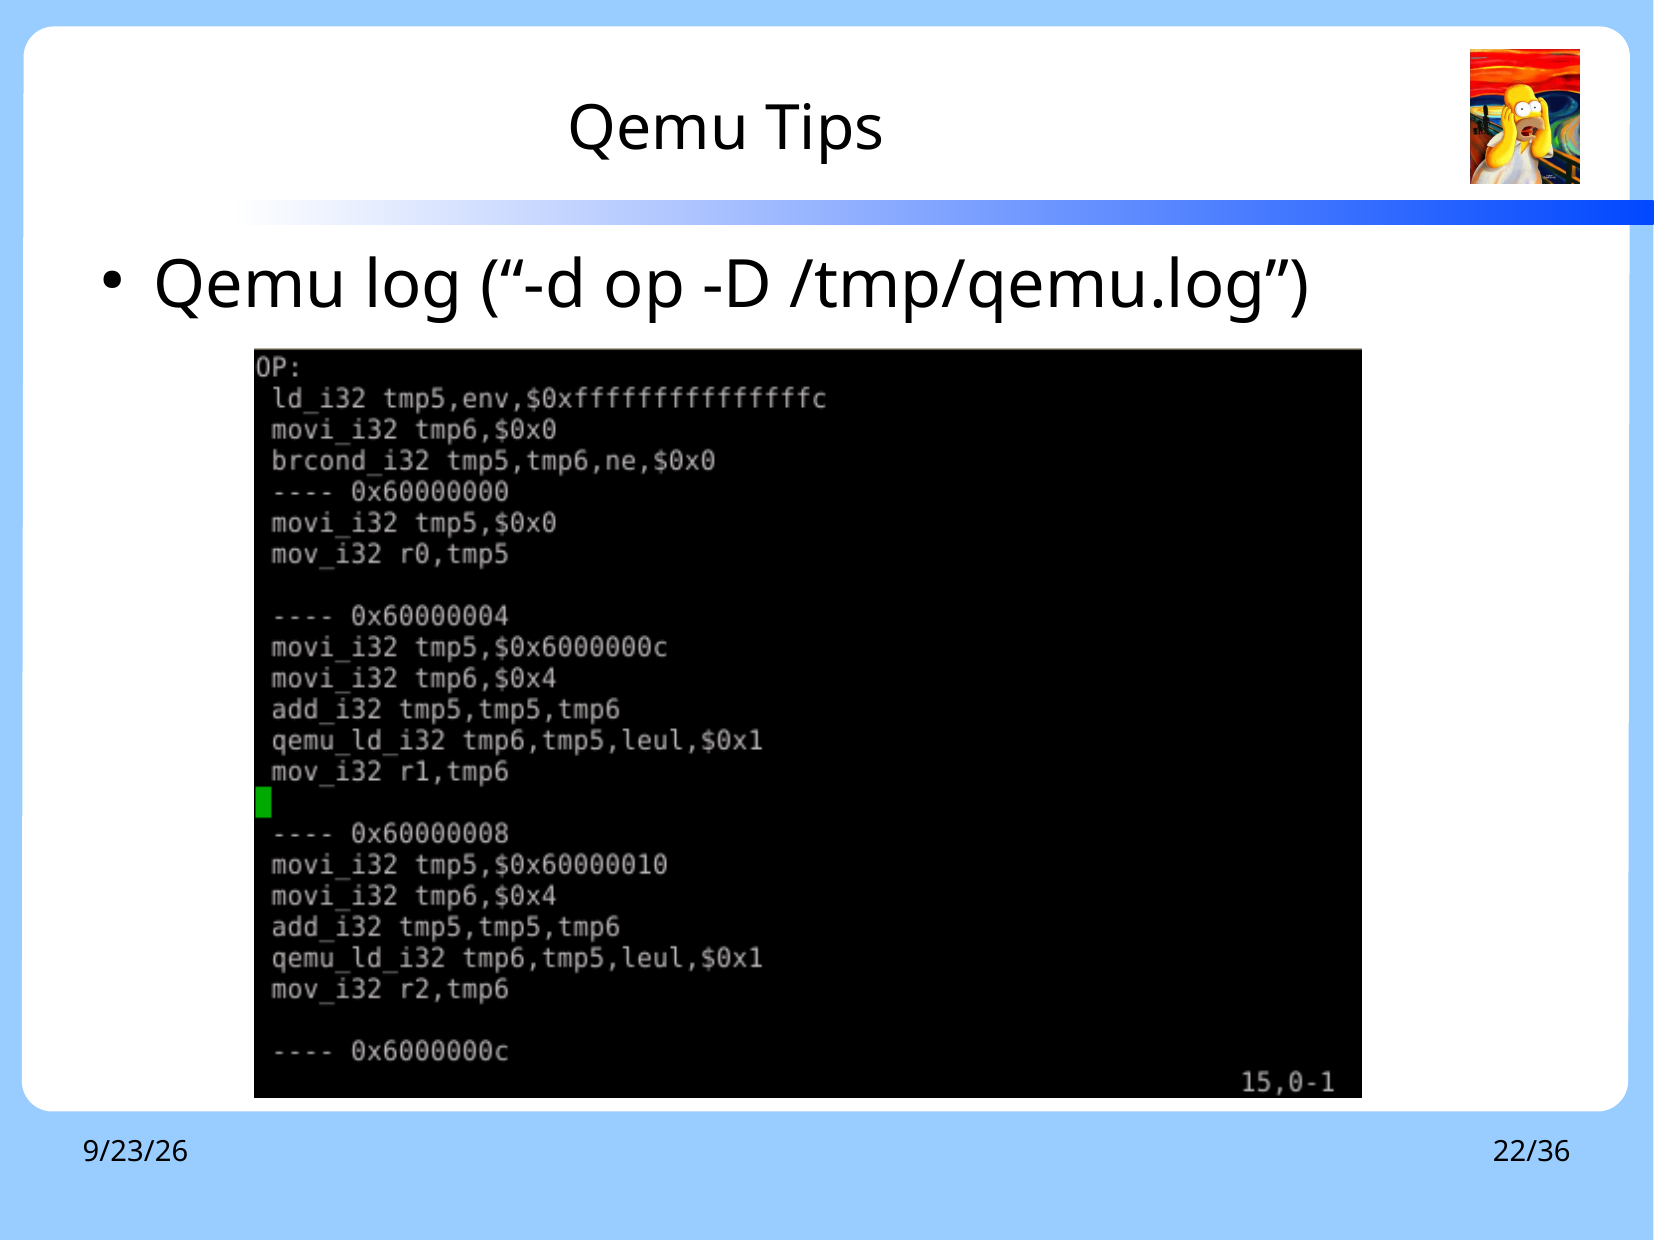

# Qemu Tips
Qemu log (“-d op -D /tmp/qemu.log”)
Setup the search rule
22